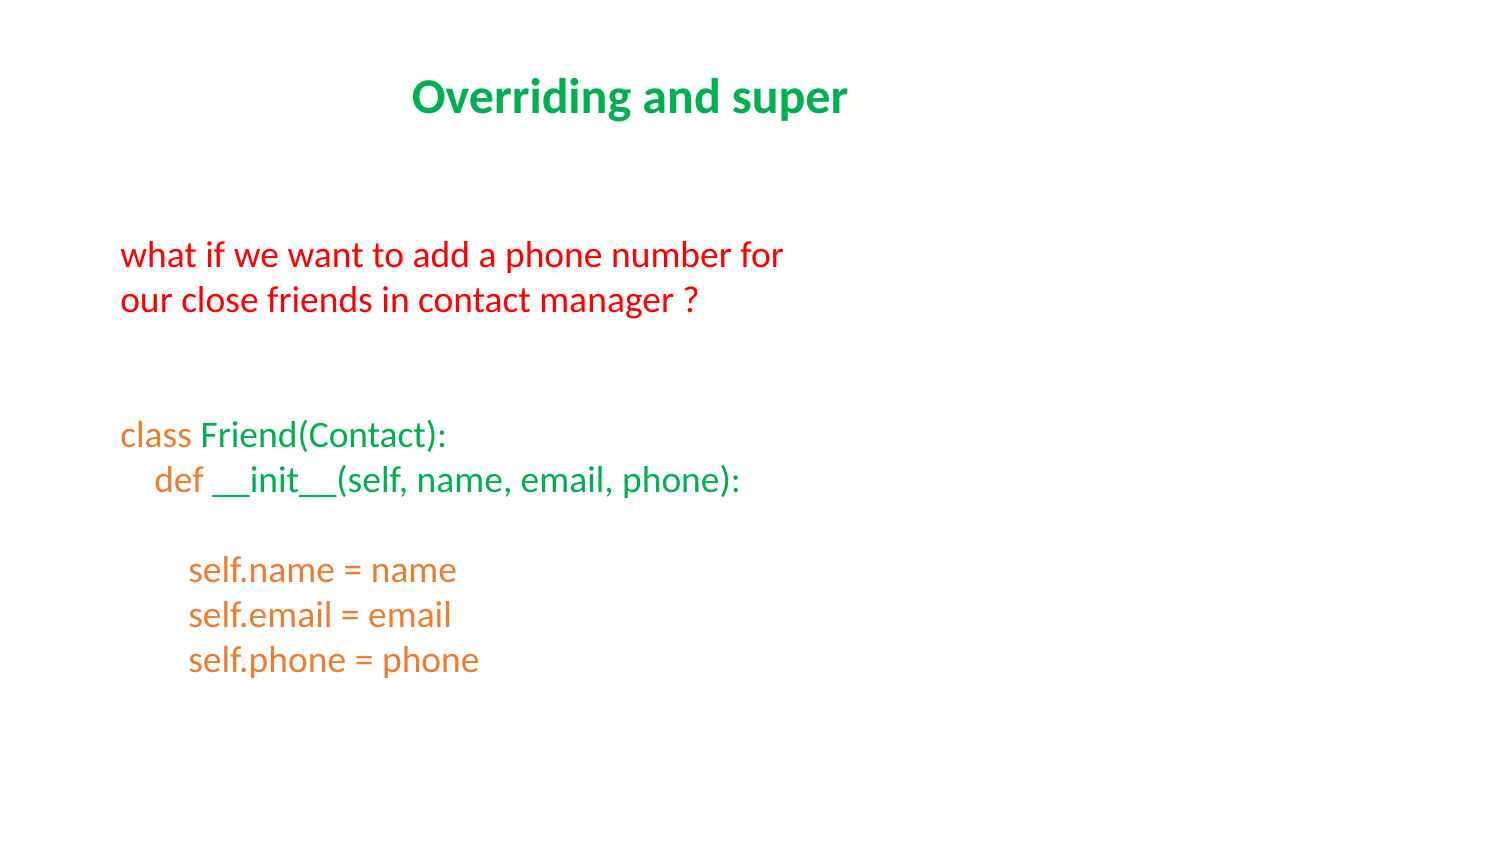

Overriding and super
what if we want to add a phone number for our close friends in contact manager ?
class Friend(Contact):
 def __init__(self, name, email, phone):
 self.name = name
 self.email = email
 self.phone = phone